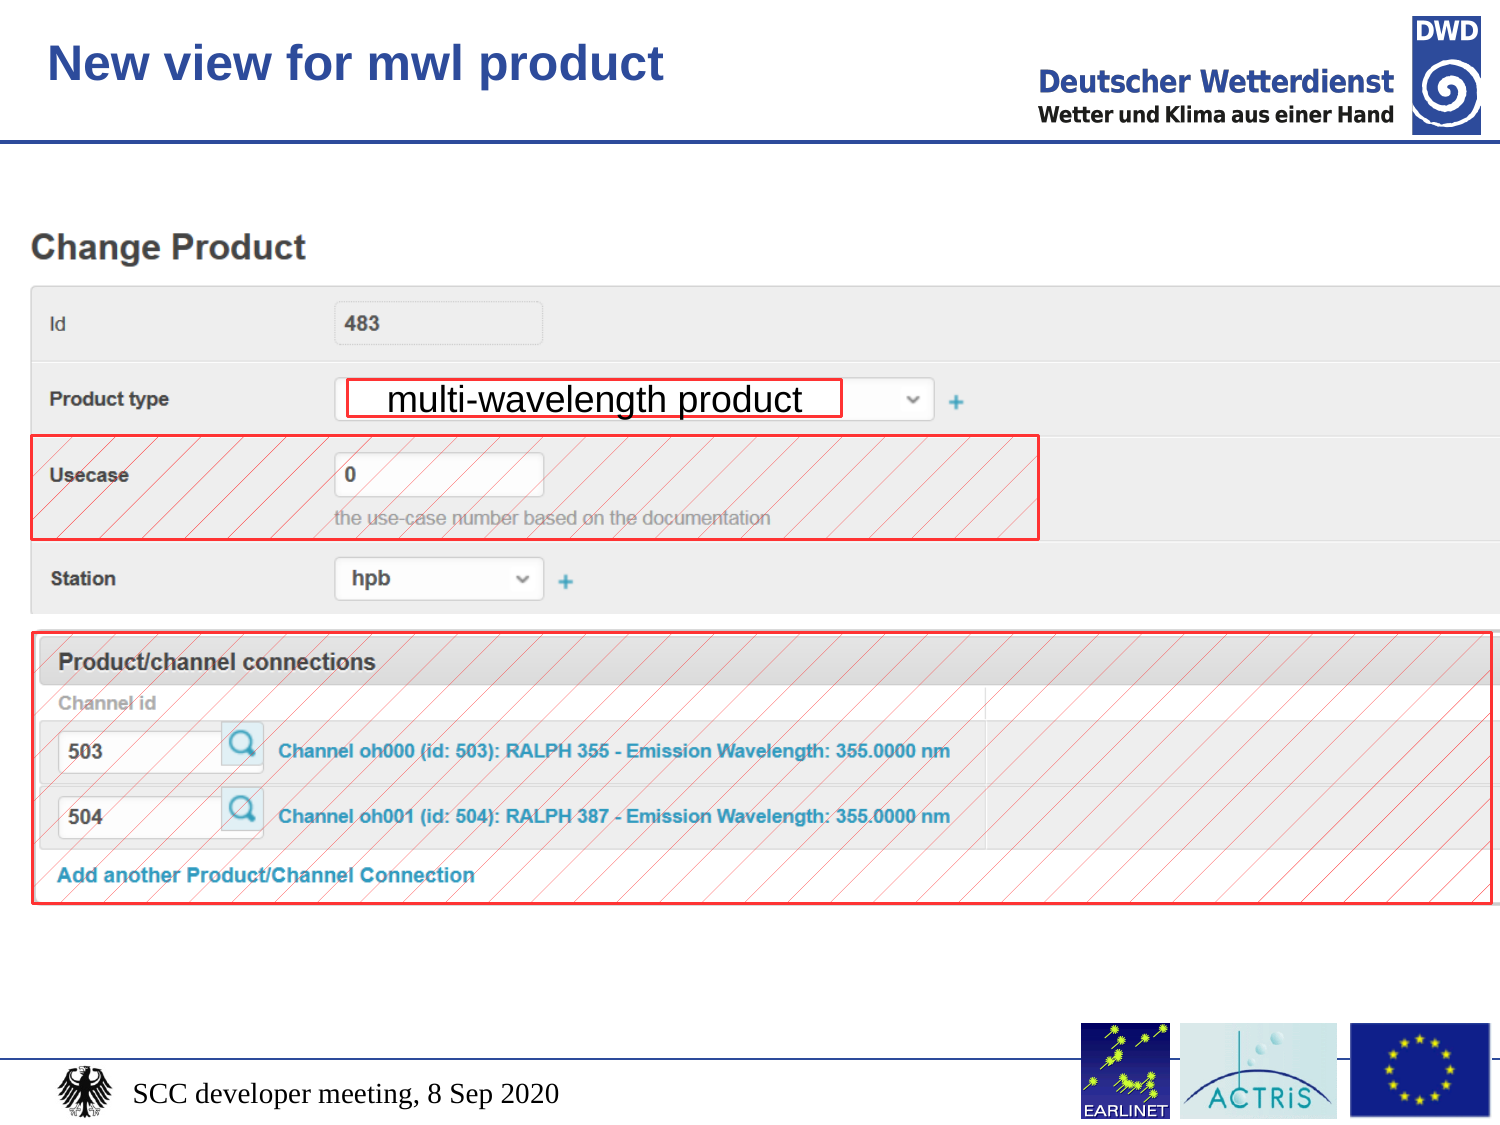

New view for mwl product
multi-wavelength product